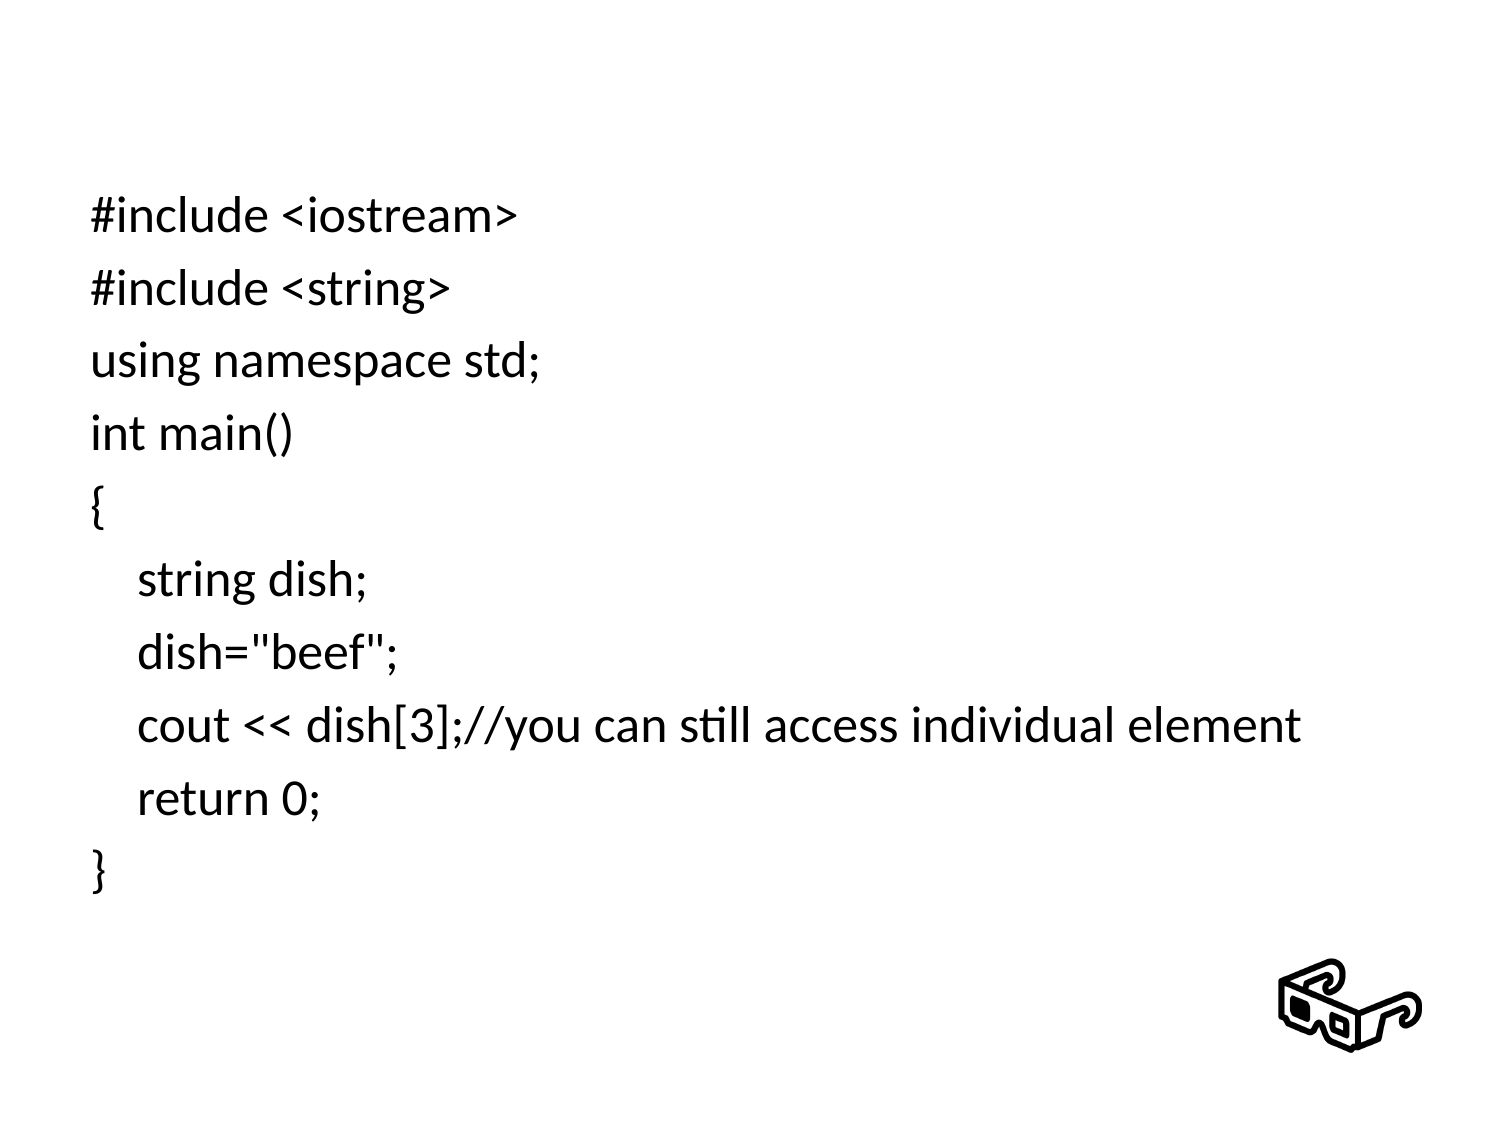

# #include <iostream>
#include <string>
using namespace std;
int main()
{
 string dish;
 dish="beef";
 cout << dish[3];//you can still access individual element
 return 0;
}